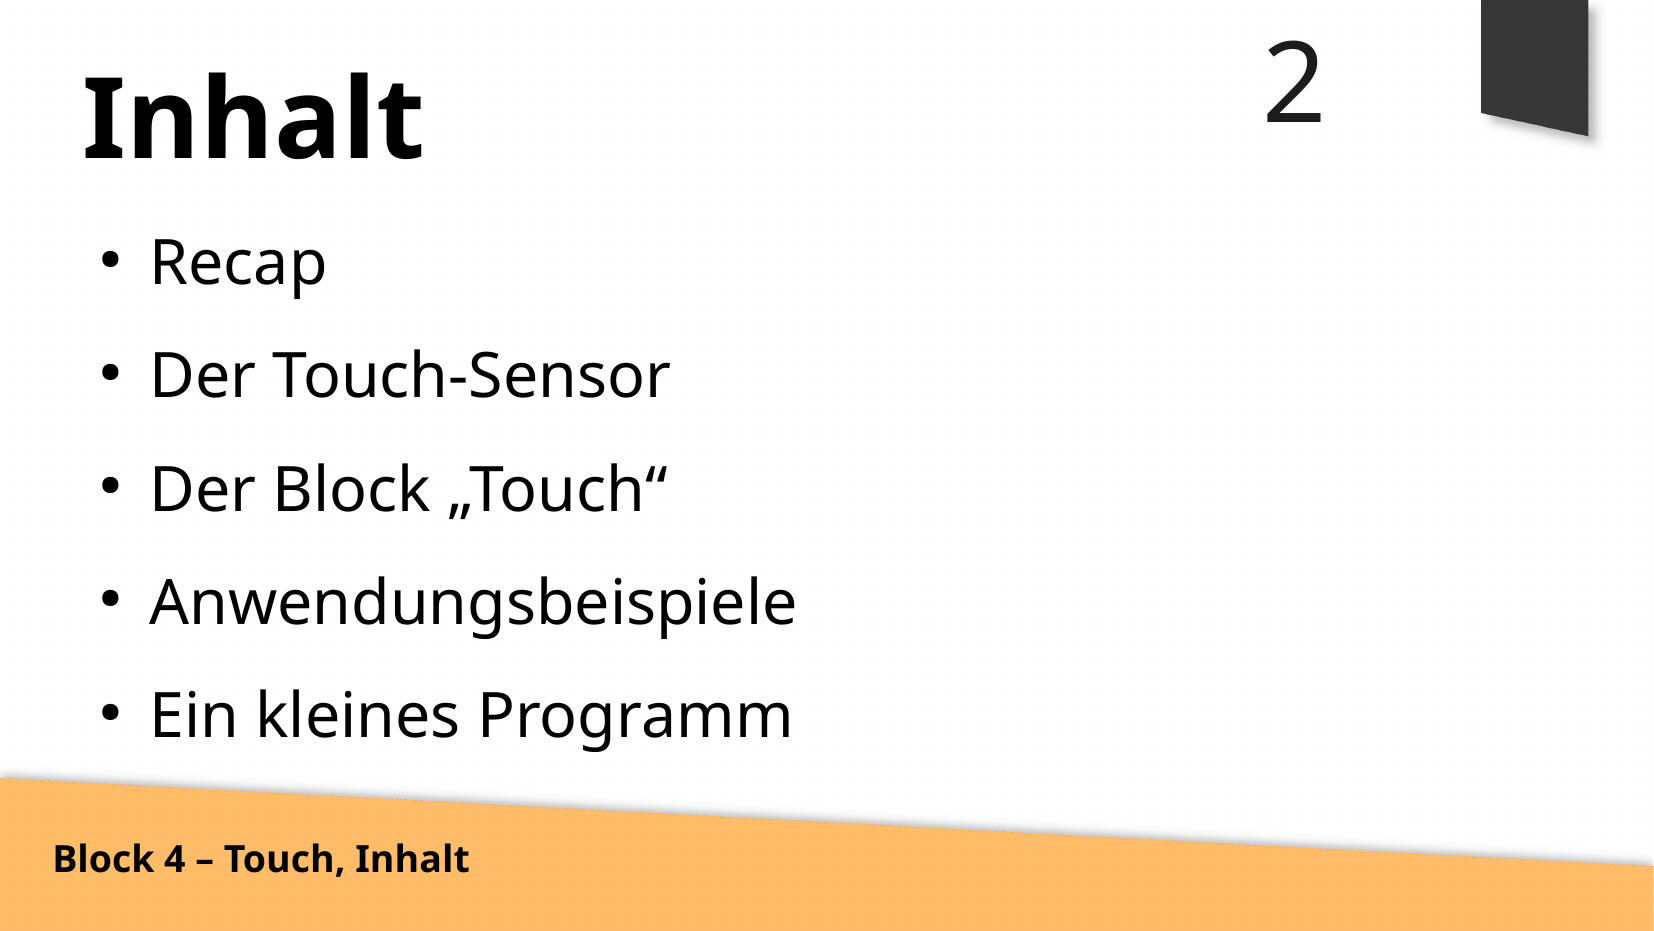

2
# Inhalt
Recap
Der Touch-Sensor
Der Block „Touch“
Anwendungsbeispiele
Ein kleines Programm
Block 4 – Touch, Inhalt